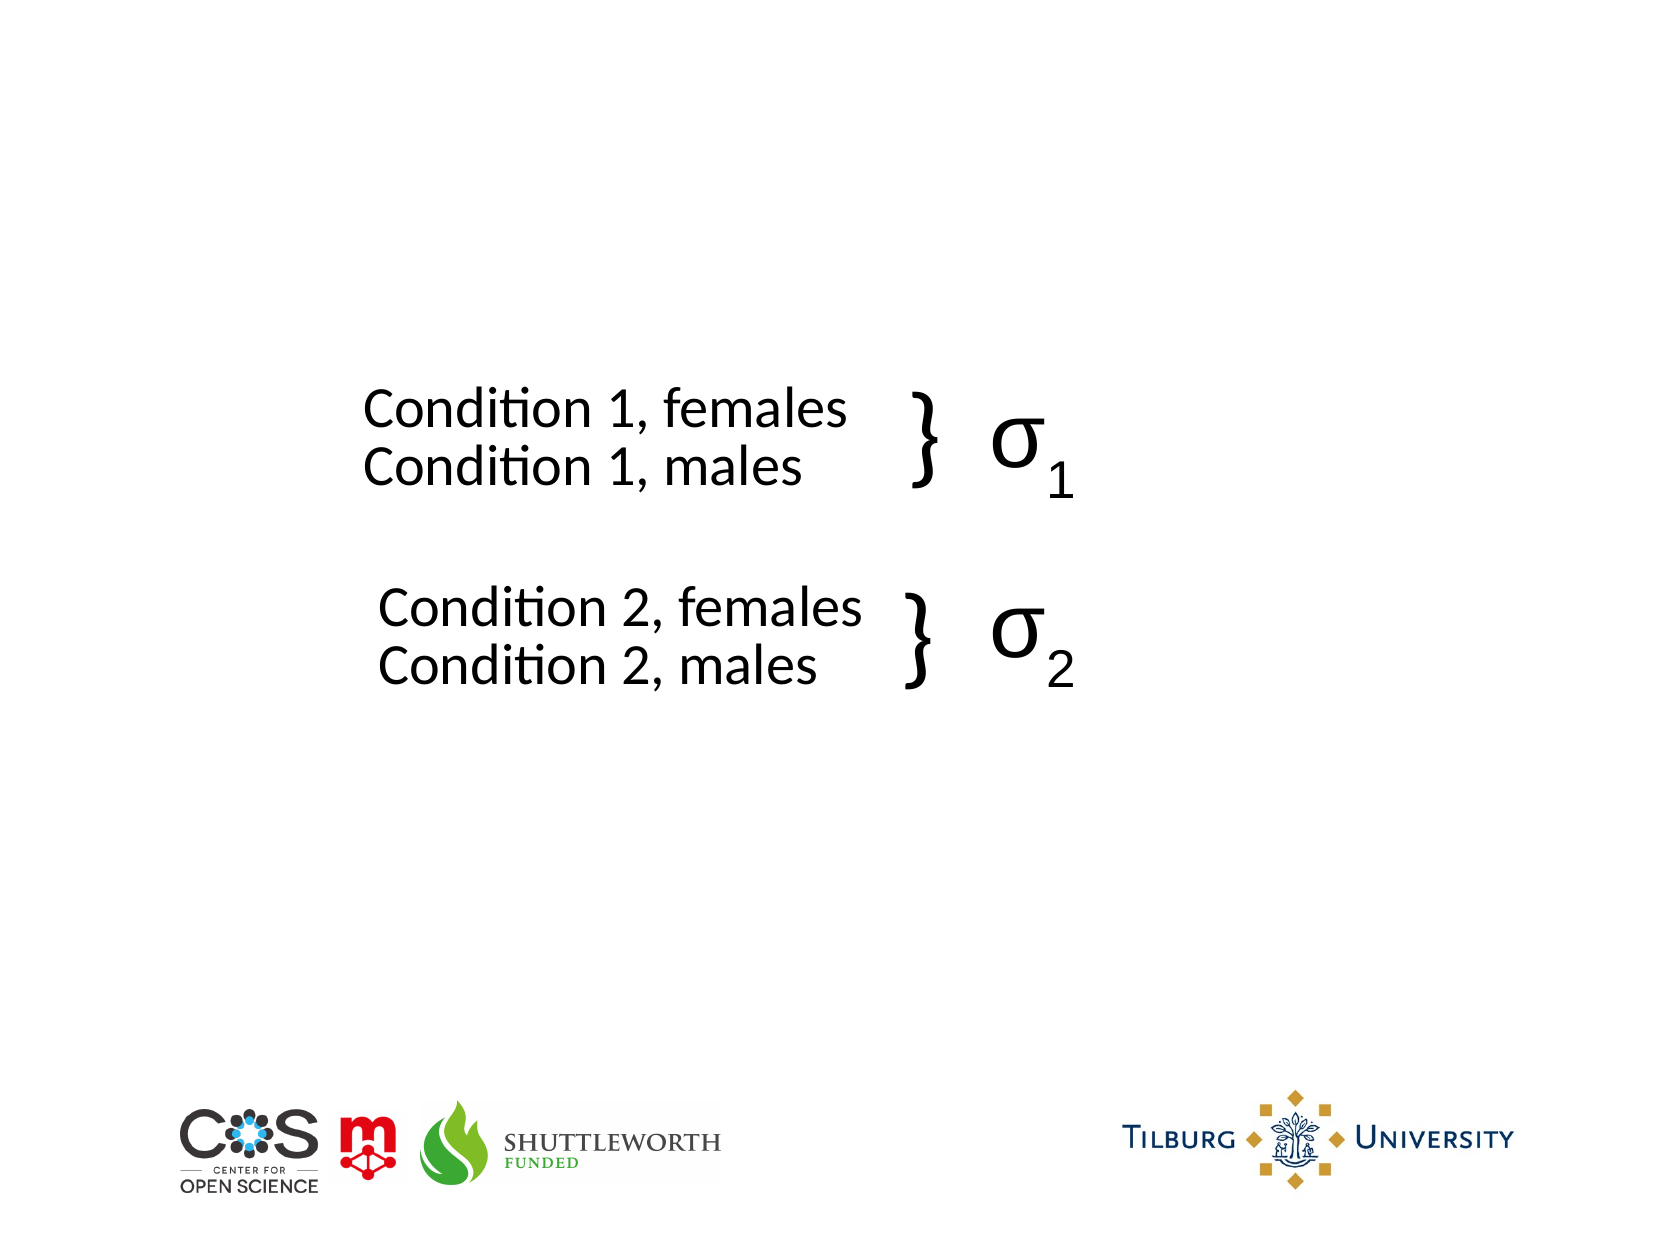

Condition 1, females
Condition 1, males
σ1
}
σ2
Condition 2, females
Condition 2, males
}